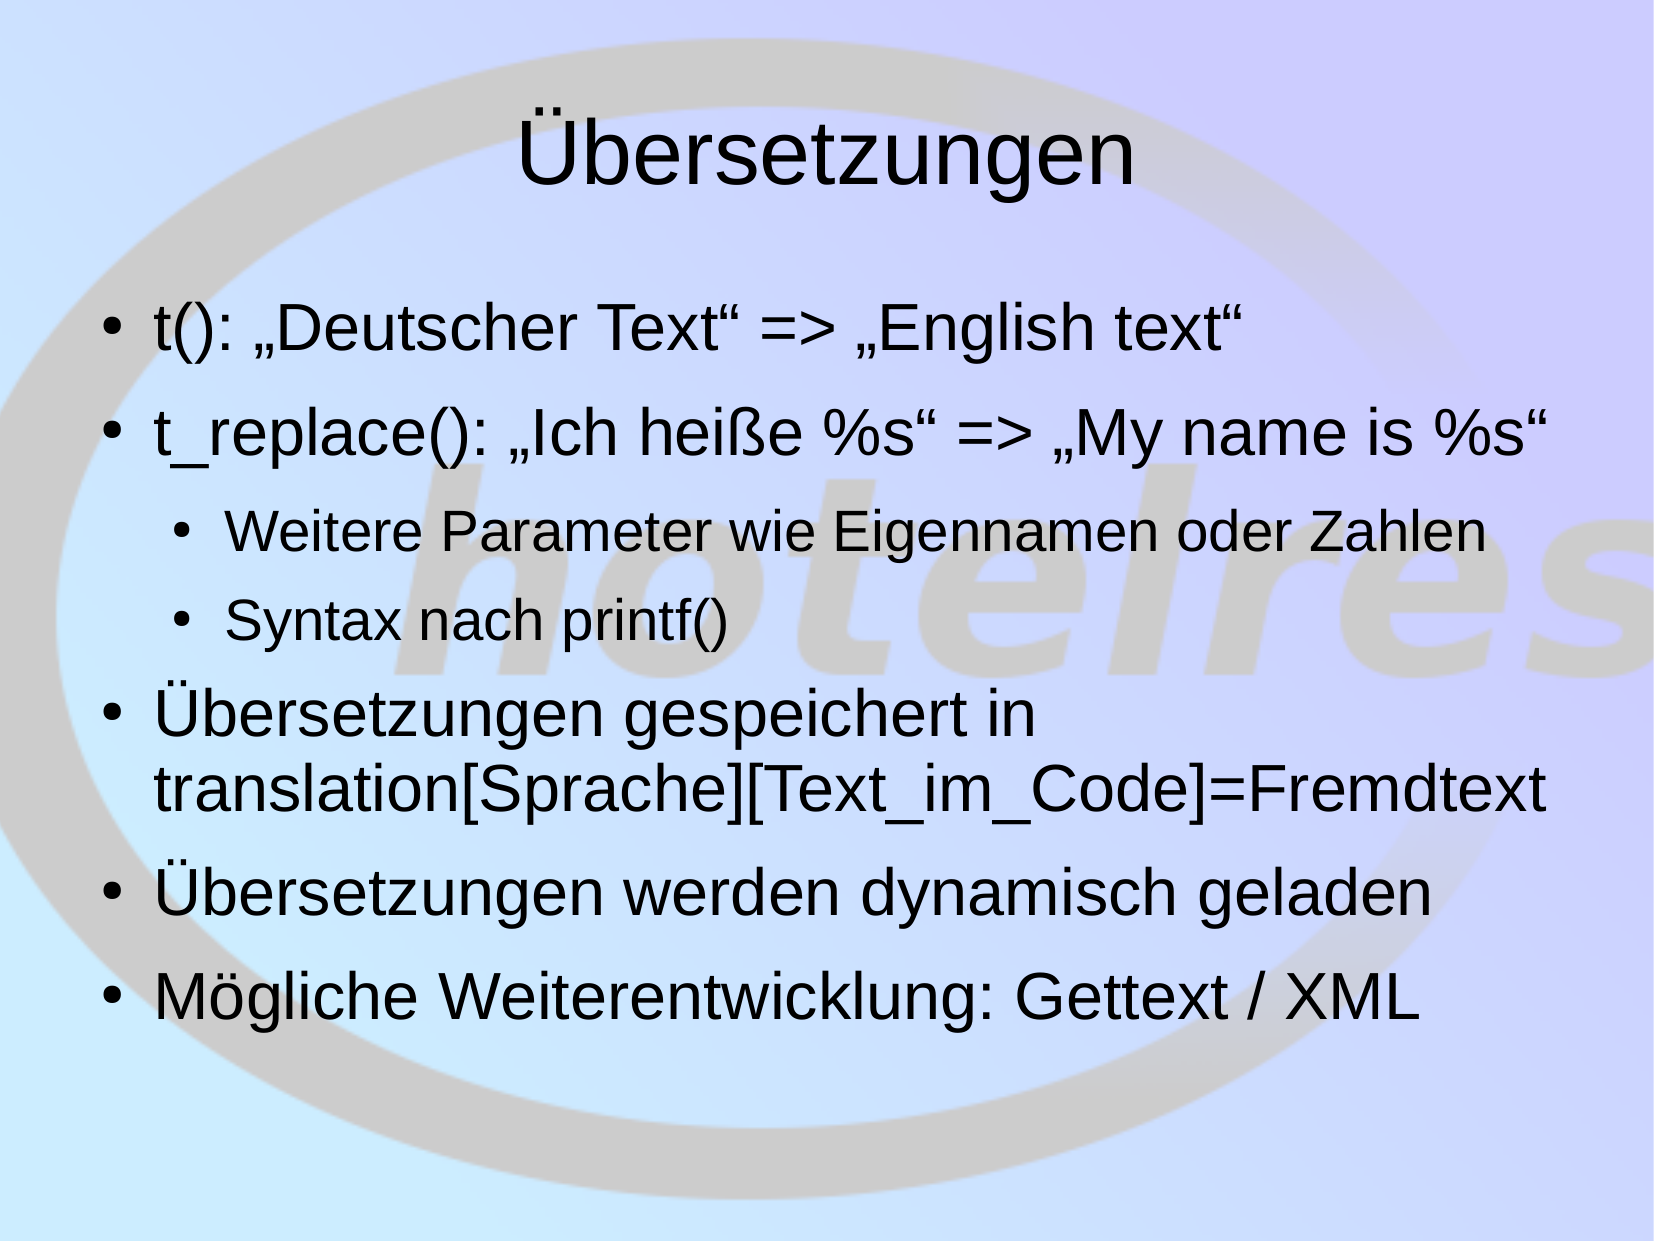

# Übersetzungen
t(): „Deutscher Text“ => „English text“
t_replace(): „Ich heiße %s“ => „My name is %s“
Weitere Parameter wie Eigennamen oder Zahlen
Syntax nach printf()
Übersetzungen gespeichert in translation[Sprache][Text_im_Code]=Fremdtext
Übersetzungen werden dynamisch geladen
Mögliche Weiterentwicklung: Gettext / XML